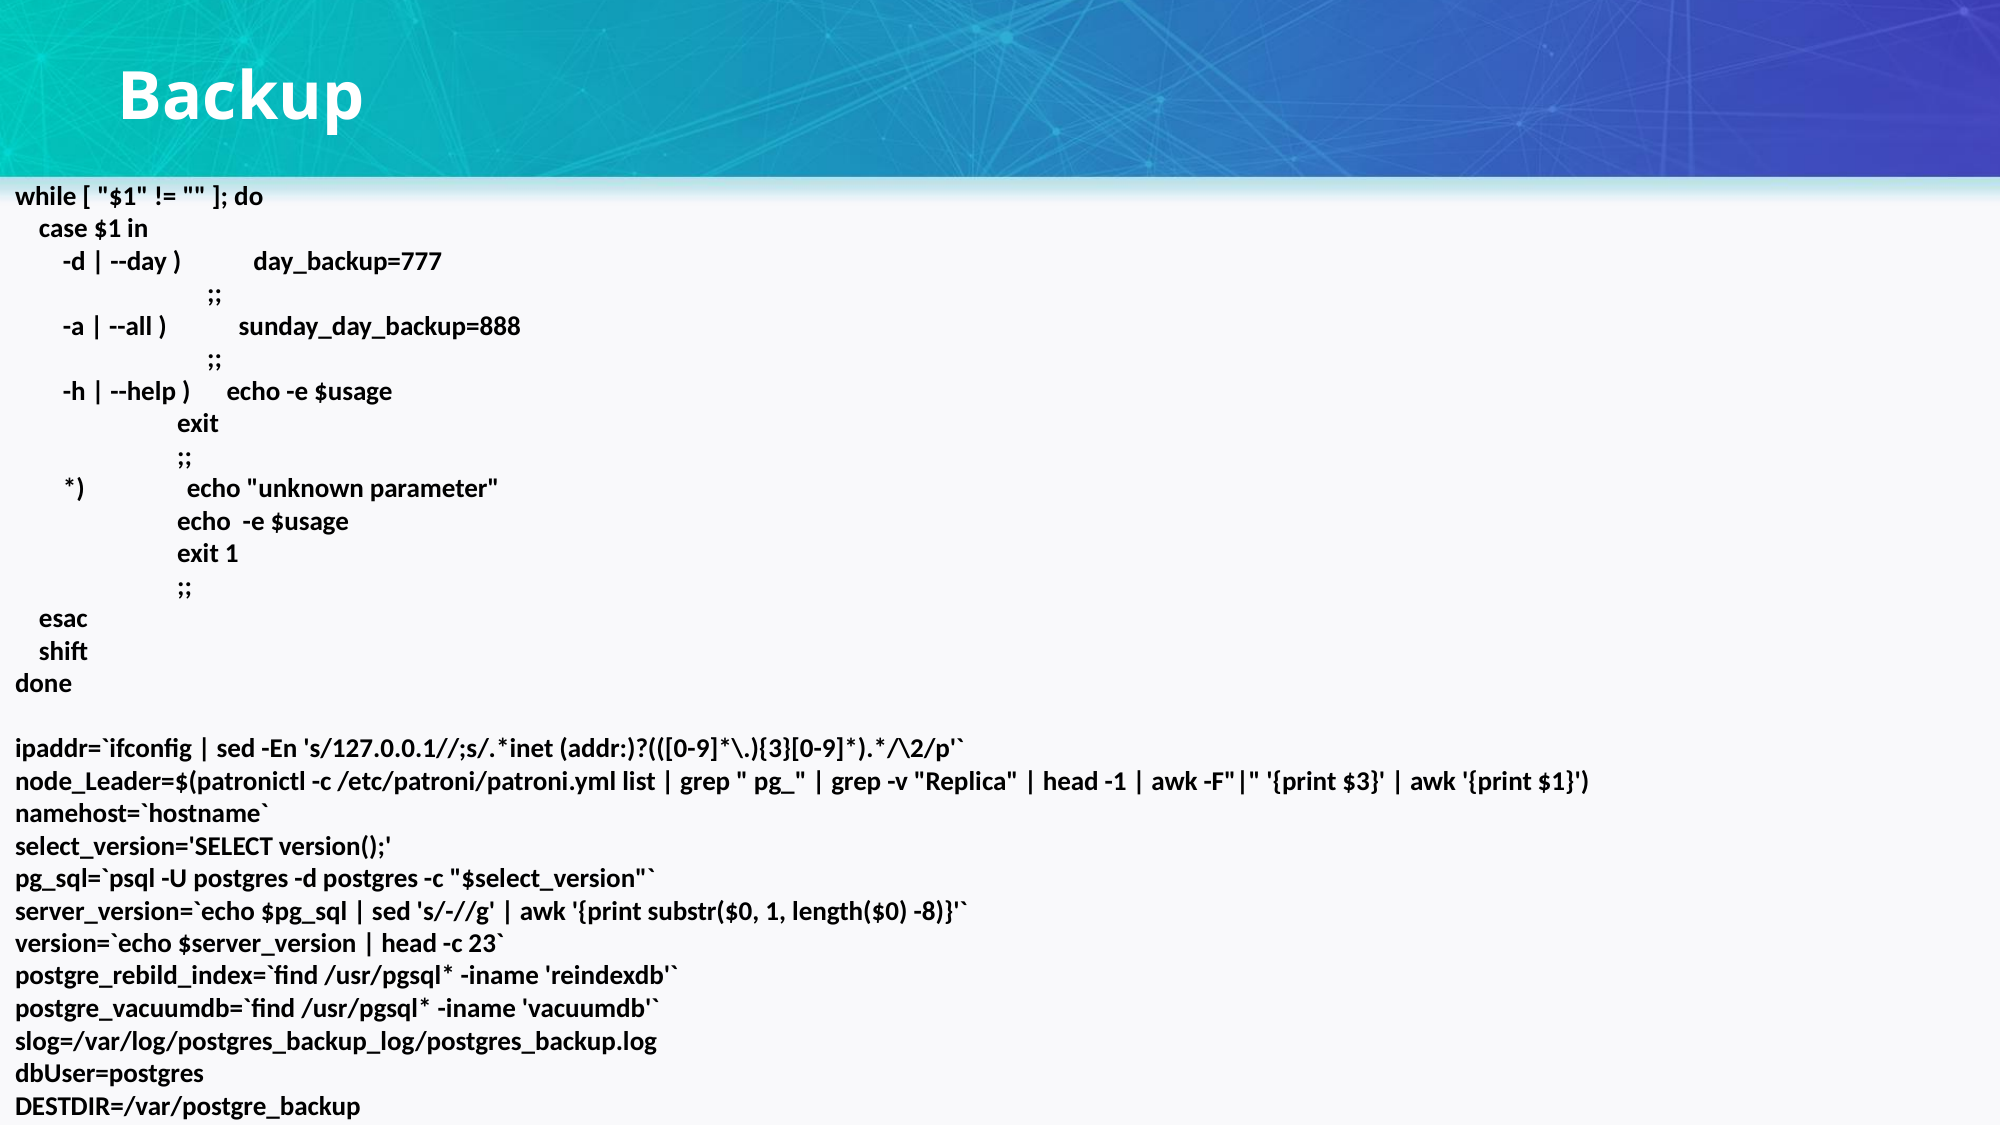

Backup
while [ "$1" != "" ]; do
 case $1 in
 -d | --day ) day_backup=777
 ;;
 -a | --all ) sunday_day_backup=888
 ;;
 -h | --help ) echo -e $usage
 exit
 ;;
 *) echo "unknown parameter"
 echo -e $usage
 exit 1
 ;;
 esac
 shift
done
ipaddr=`ifconfig | sed -En 's/127.0.0.1//;s/.*inet (addr:)?(([0-9]*\.){3}[0-9]*).*/\2/p'`
node_Leader=$(patronictl -c /etc/patroni/patroni.yml list | grep " pg_" | grep -v "Replica" | head -1 | awk -F"|" '{print $3}' | awk '{print $1}')
namehost=`hostname`
select_version='SELECT version();'
pg_sql=`psql -U postgres -d postgres -c "$select_version"`
server_version=`echo $pg_sql | sed 's/-//g' | awk '{print substr($0, 1, length($0) -8)}'`
version=`echo $server_version | head -c 23`
postgre_rebild_index=`find /usr/pgsql* -iname 'reindexdb'`
postgre_vacuumdb=`find /usr/pgsql* -iname 'vacuumdb'`
slog=/var/log/postgres_backup_log/postgres_backup.log
dbUser=postgres
DESTDIR=/var/postgre_backup